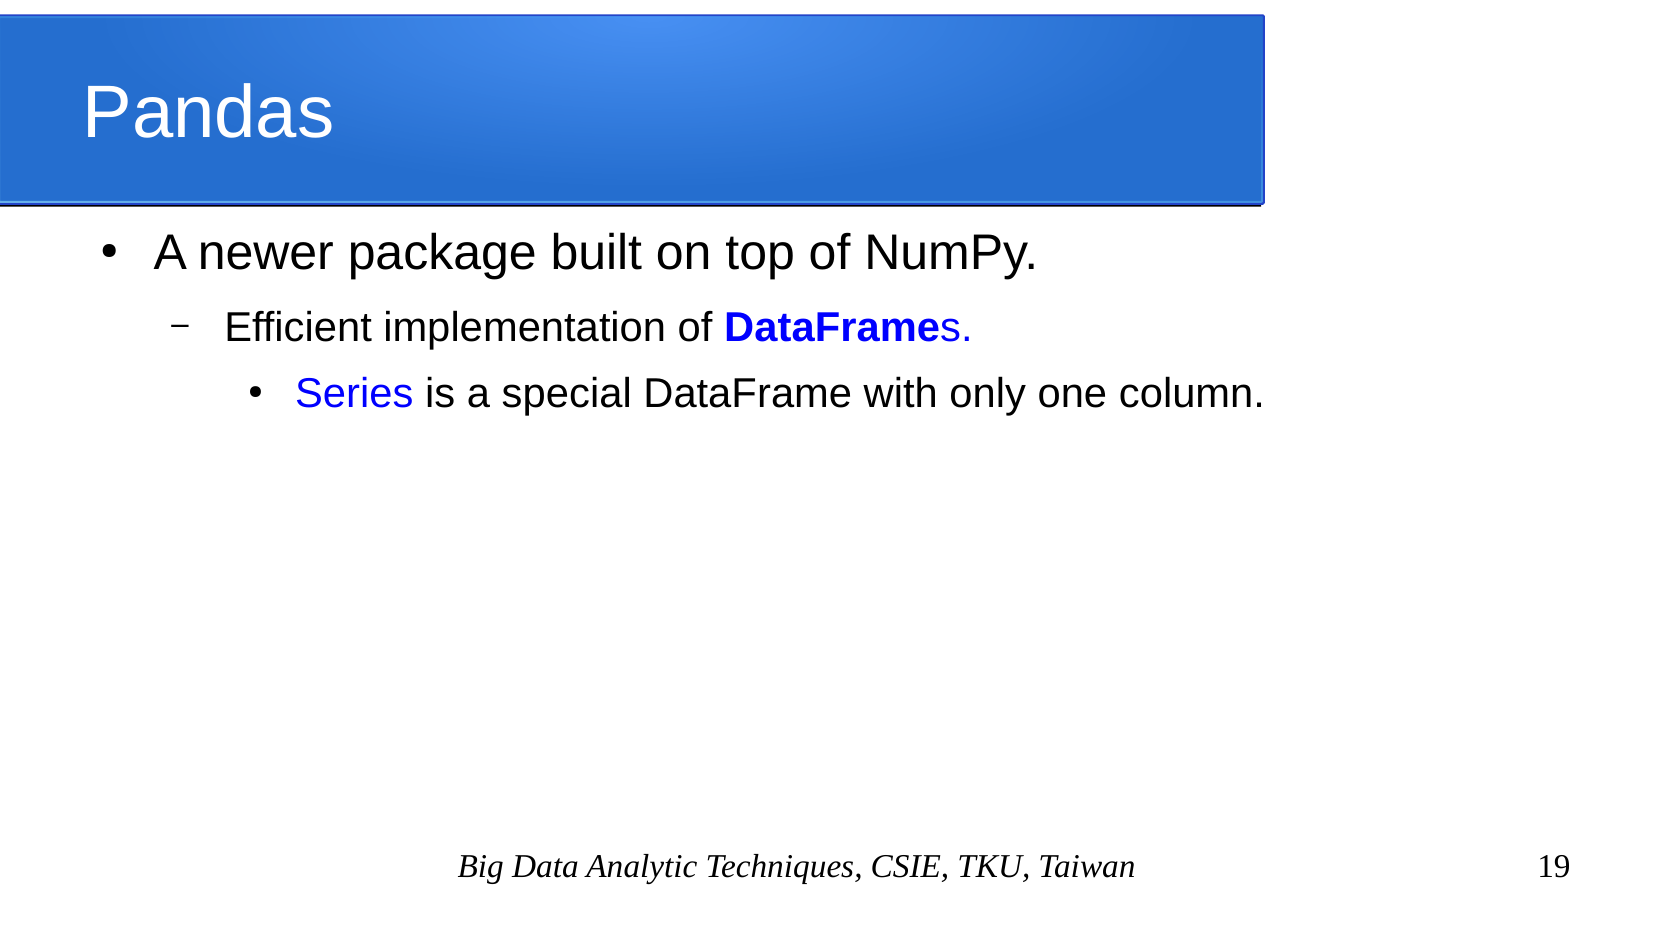

# Pandas
A newer package built on top of NumPy.
Efficient implementation of DataFrames.
Series is a special DataFrame with only one column.
Big Data Analytic Techniques, CSIE, TKU, Taiwan
19